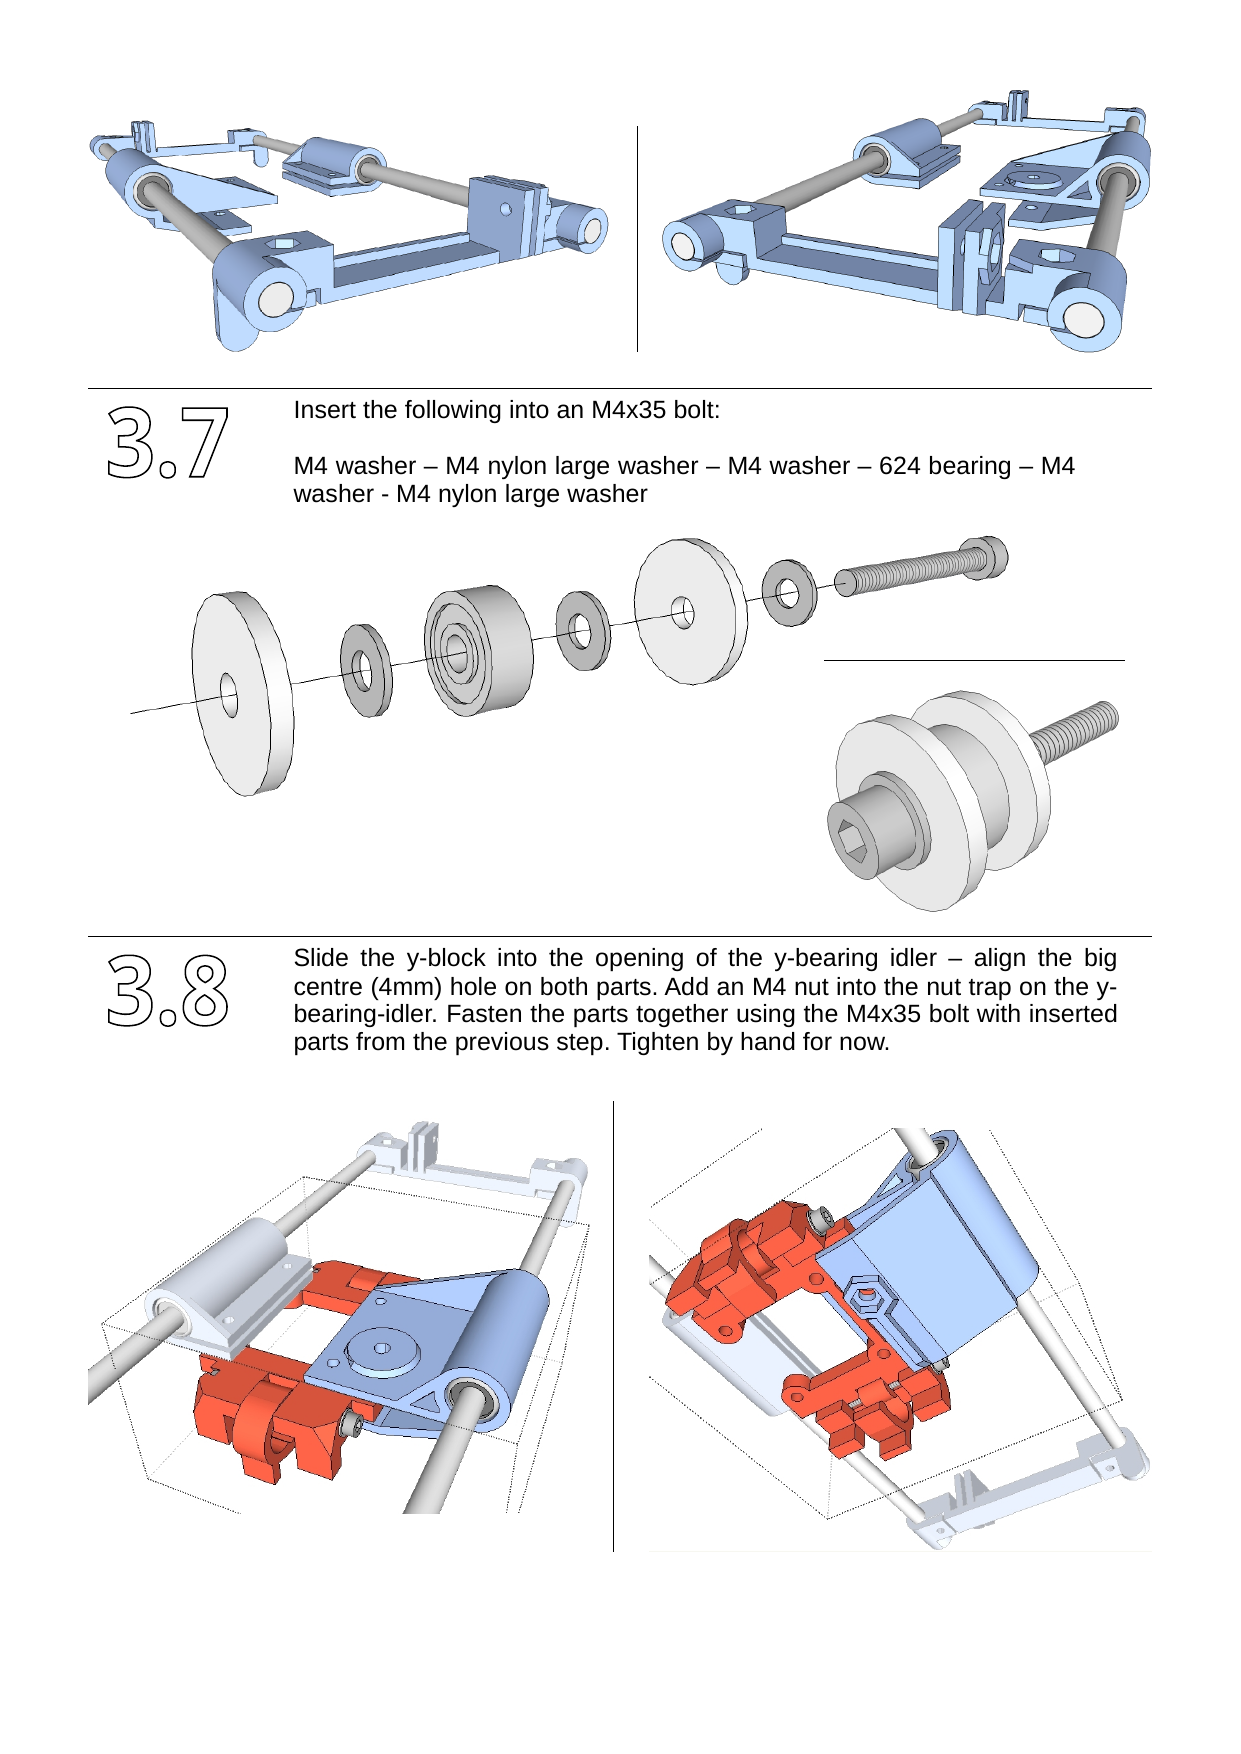

Insert the following into an M4x35 bolt:
M4 washer – M4 nylon large washer – M4 washer – 624 bearing – M4 washer - M4 nylon large washer
3.7
Slide the y-block into the opening of the y-bearing idler – align the big centre (4mm) hole on both parts. Add an M4 nut into the nut trap on the y-bearing-idler. Fasten the parts together using the M4x35 bolt with inserted parts from the previous step. Tighten by hand for now.
3.8